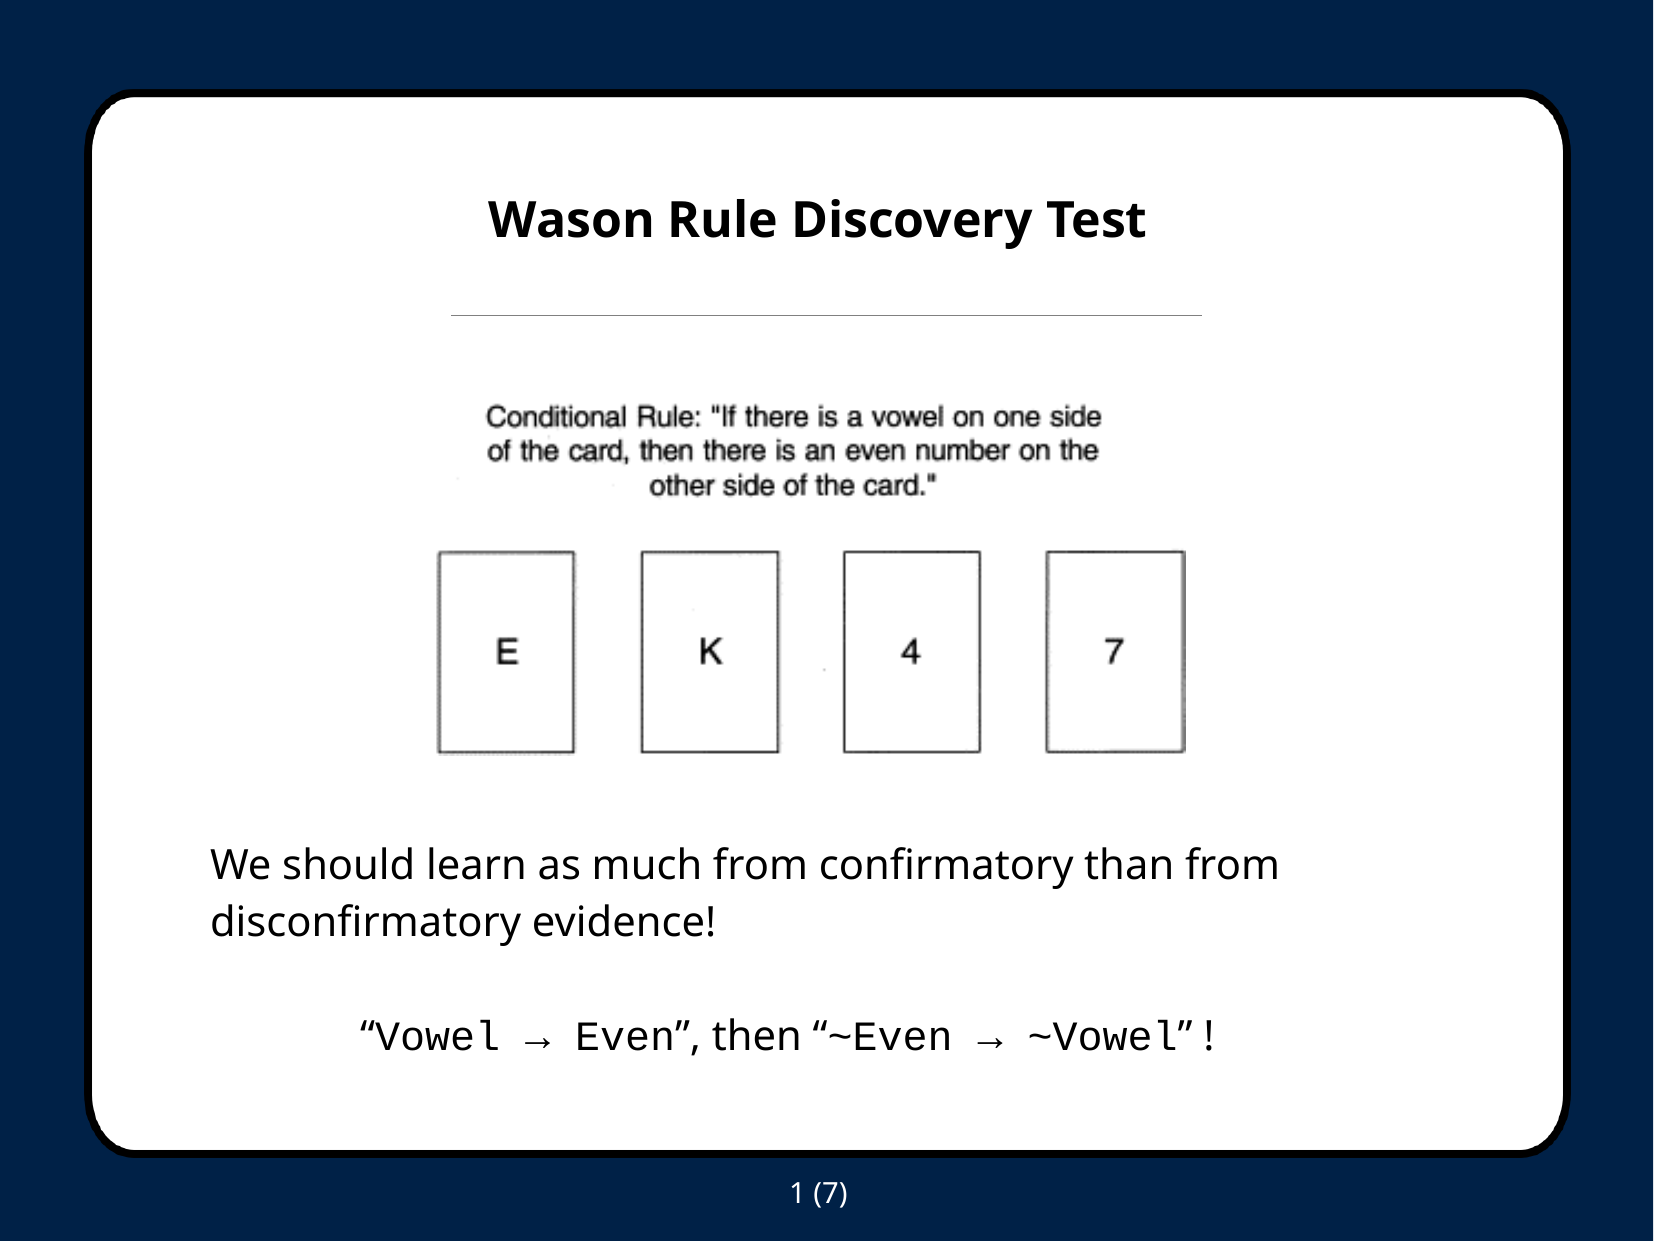

# Wason Rule Discovery Test
We should learn as much from confirmatory than from disconfirmatory evidence!
		“Vowel → Even”, then “~Even → ~Vowel” !
1 (7)